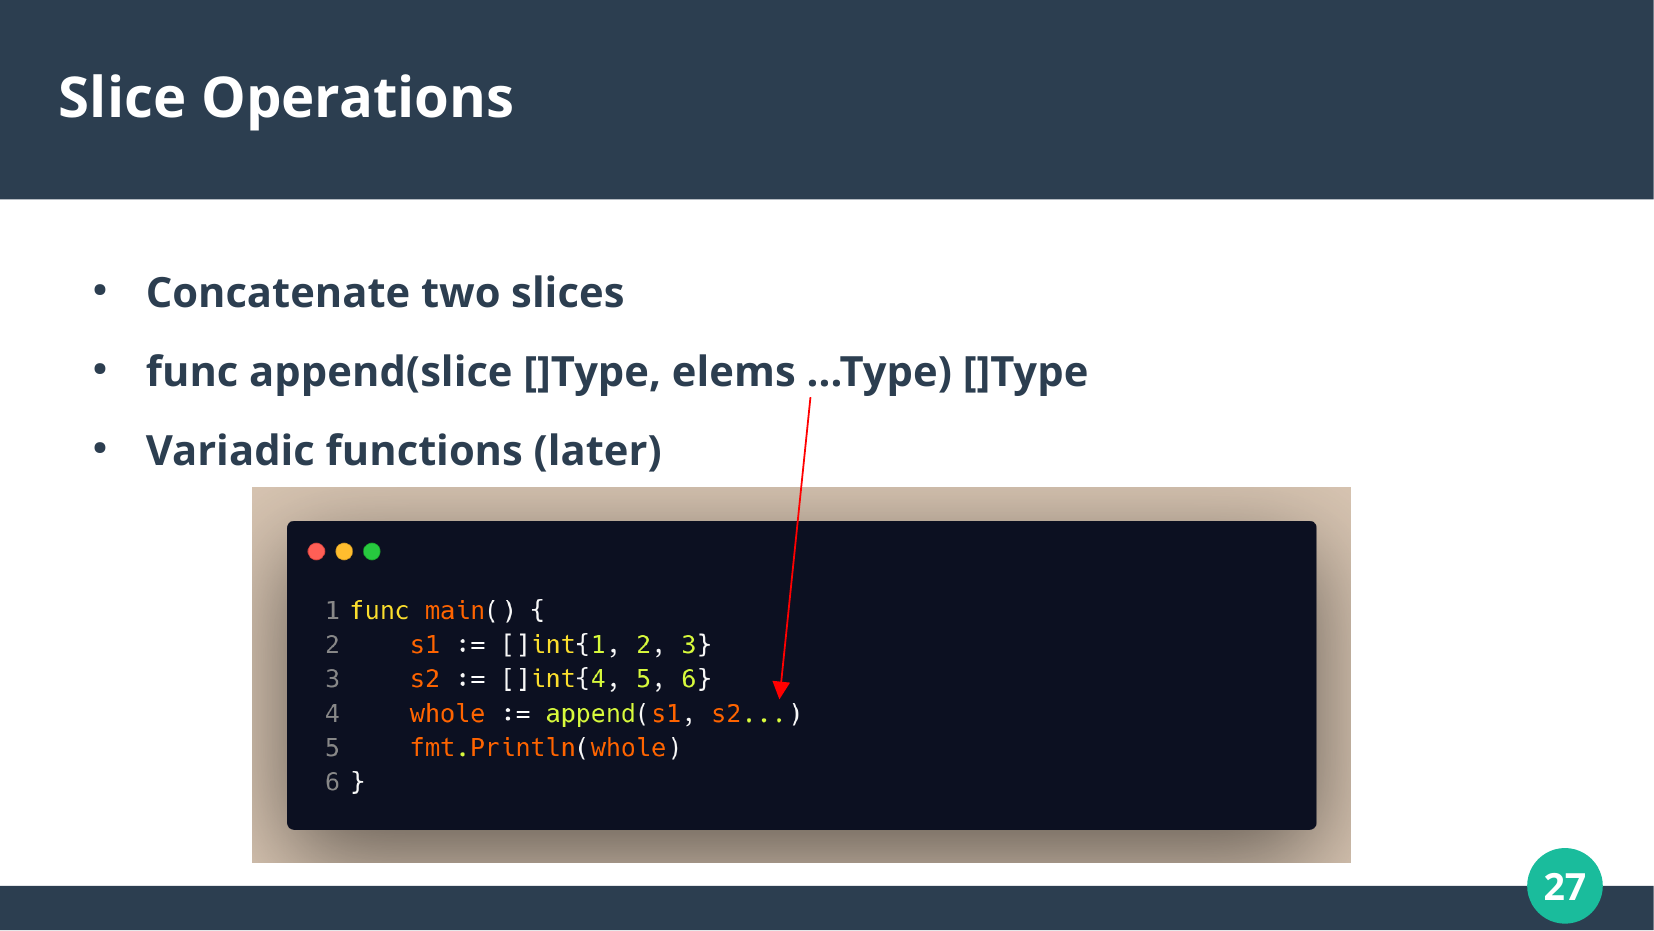

# Slice Operations
Concatenate two slices
func append(slice []Type, elems ...Type) []Type
Variadic functions (later)